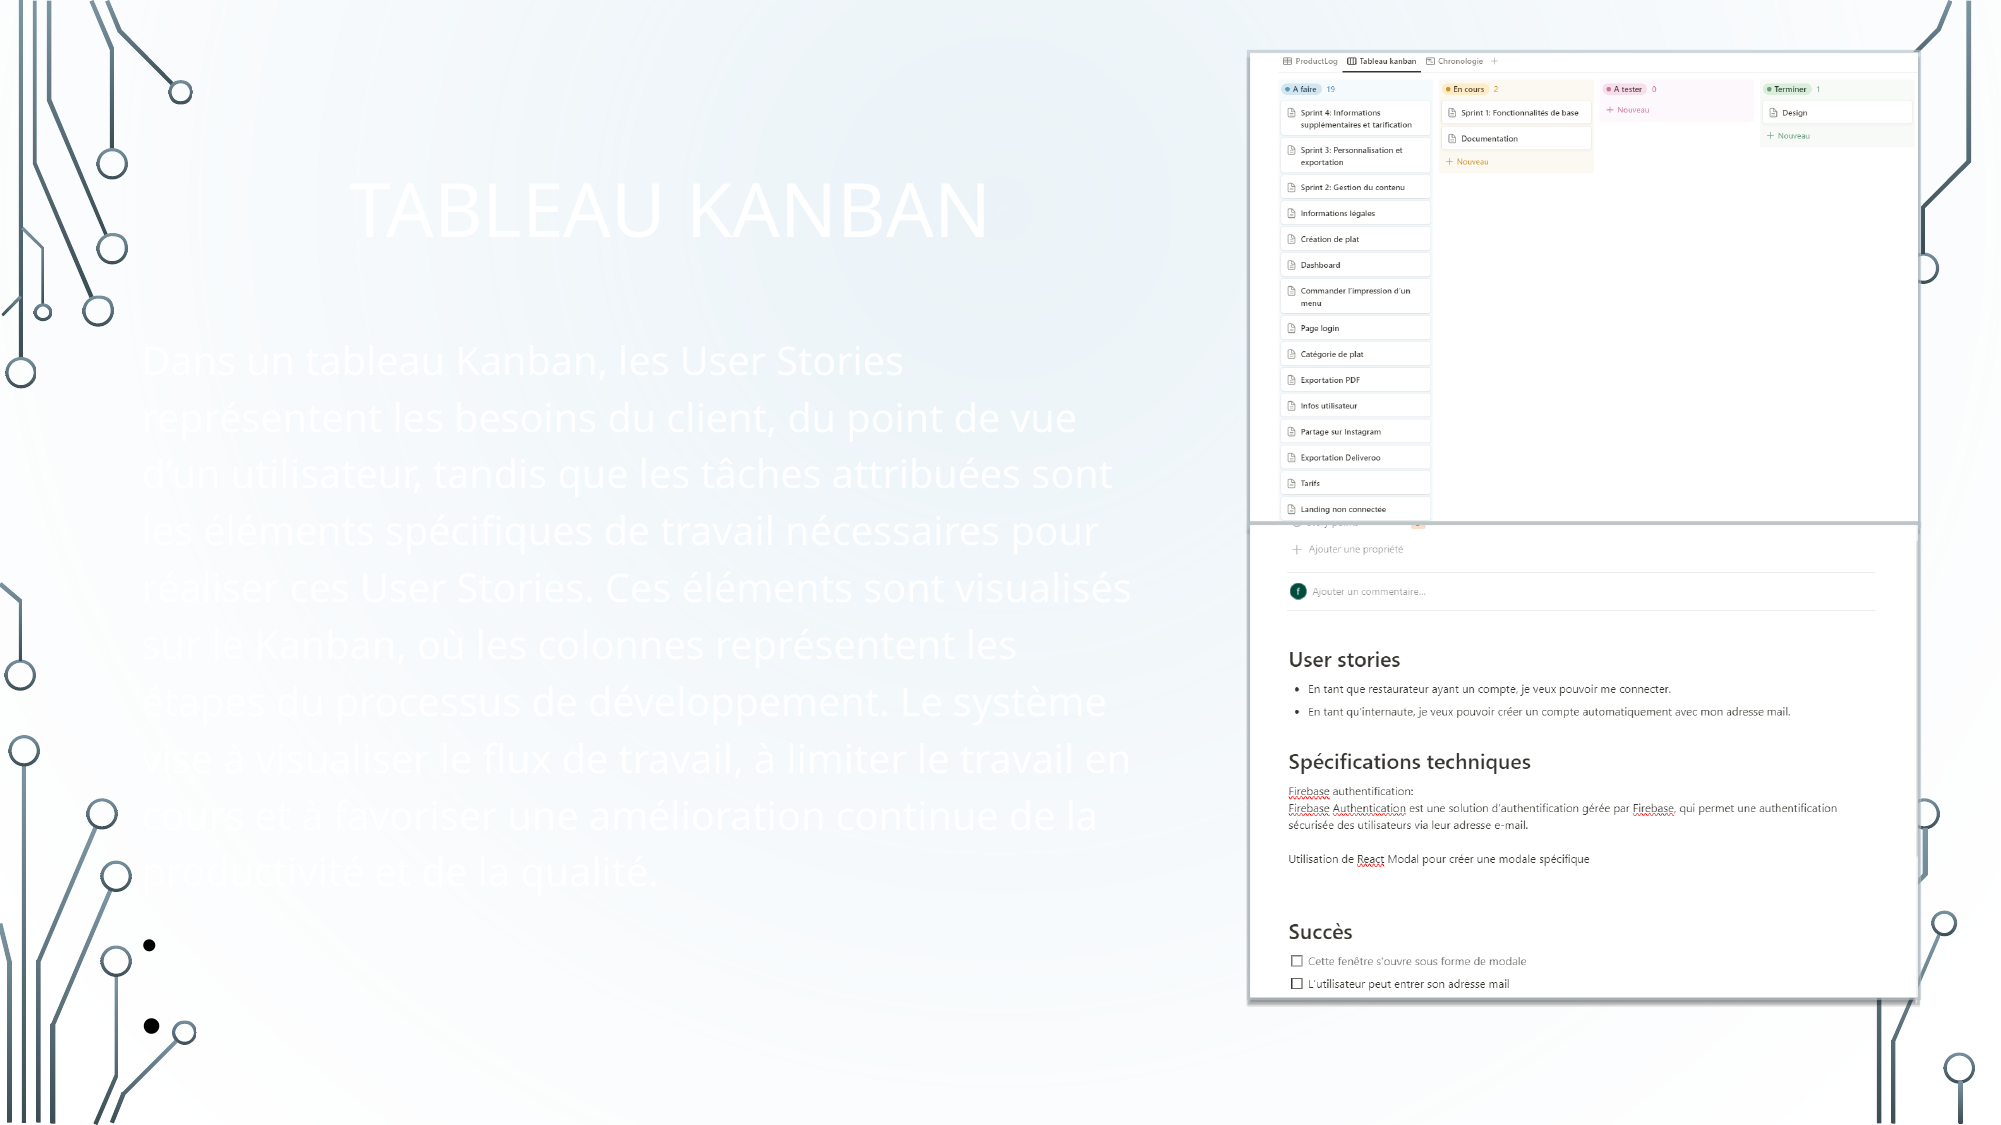

# TABLEAU Kanban
Dans un tableau Kanban, les User Stories représentent les besoins du client, du point de vue d’un utilisateur, tandis que les tâches attribuées sont les éléments spécifiques de travail nécessaires pour réaliser ces User Stories. Ces éléments sont visualisés sur le Kanban, où les colonnes représentent les étapes du processus de développement. Le système vise à visualiser le flux de travail, à limiter le travail en cours et à favoriser une amélioration continue de la productivité et de la qualité.